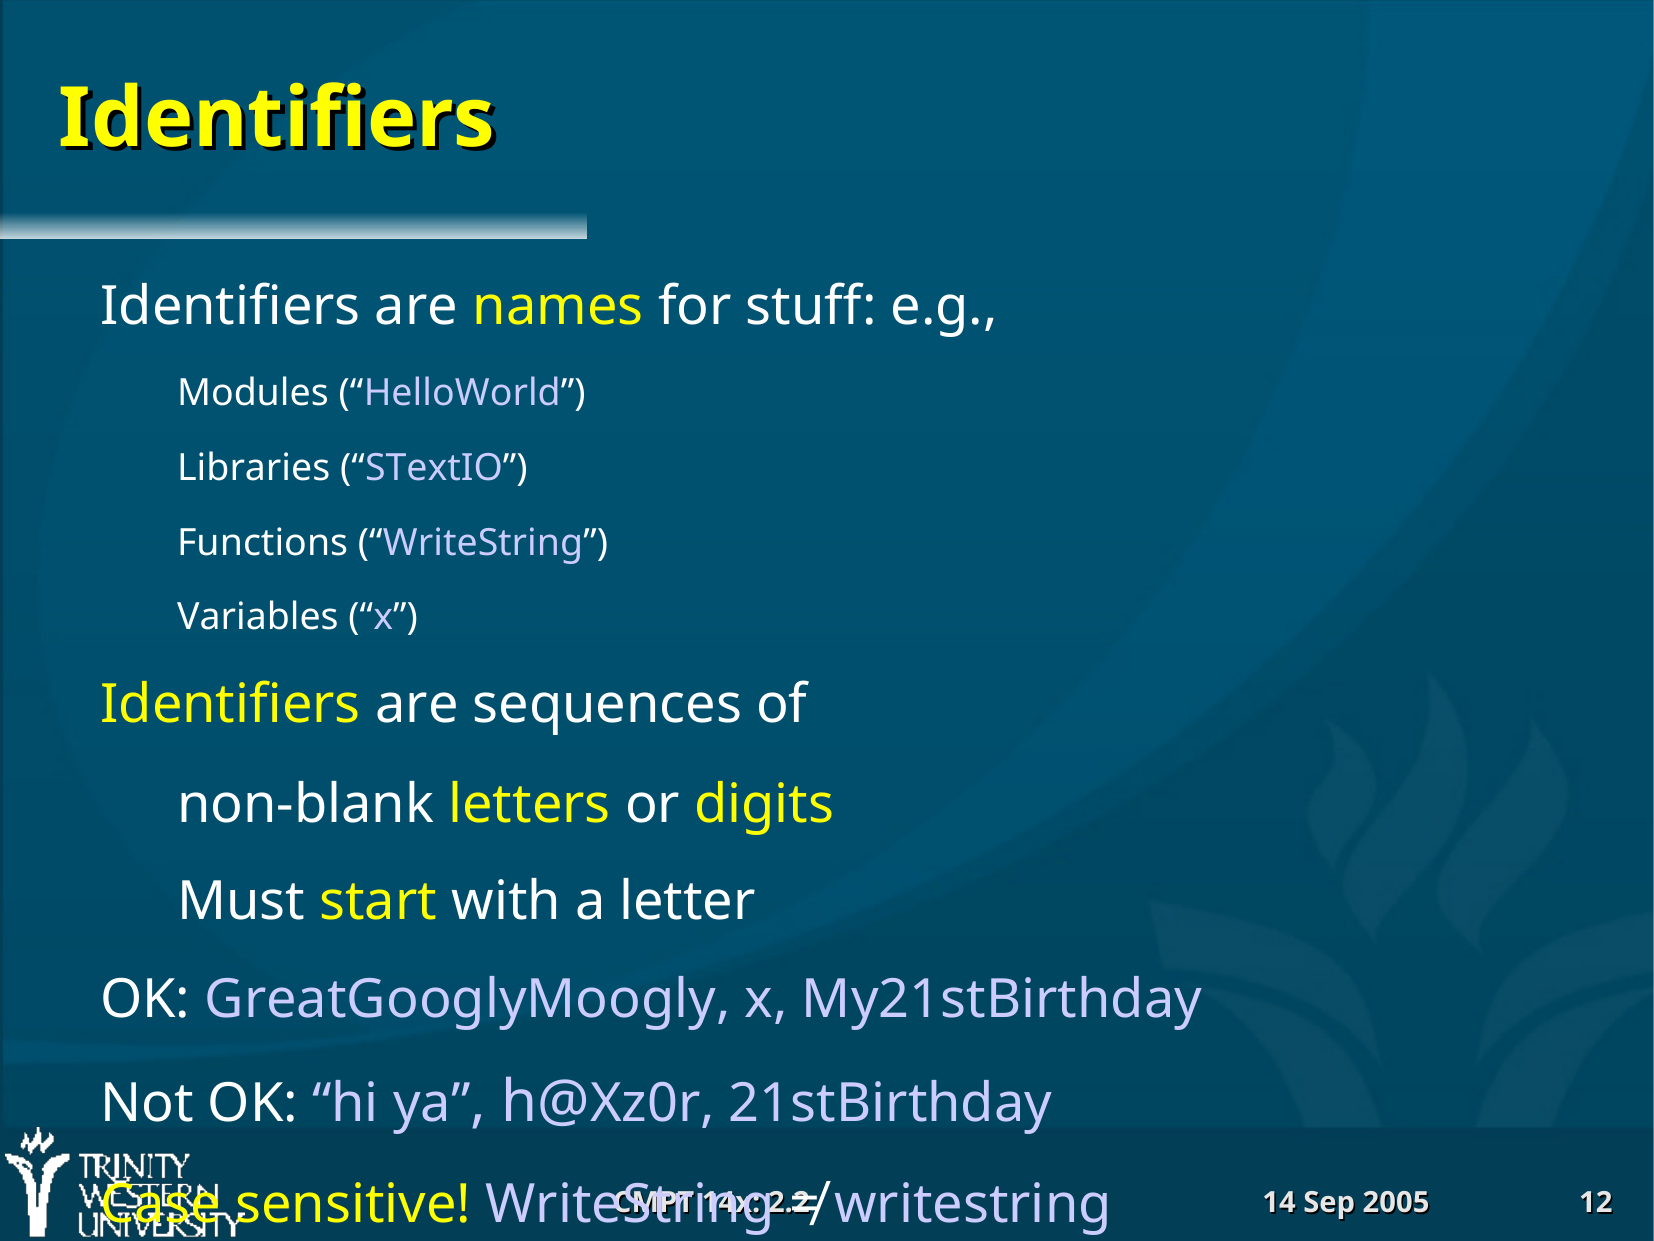

# Identifiers
Identifiers are names for stuff: e.g.,
Modules (“HelloWorld”)
Libraries (“STextIO”)
Functions (“WriteString”)
Variables (“x”)
Identifiers are sequences of
non-blank letters or digits
Must start with a letter
OK: GreatGooglyMoogly, x, My21stBirthday
Not OK: “hi ya”, h@Xz0r, 21stBirthday
Case sensitive! WriteString ≠ writestring
CMPT 14x: 2.2
14 Sep 2005
12